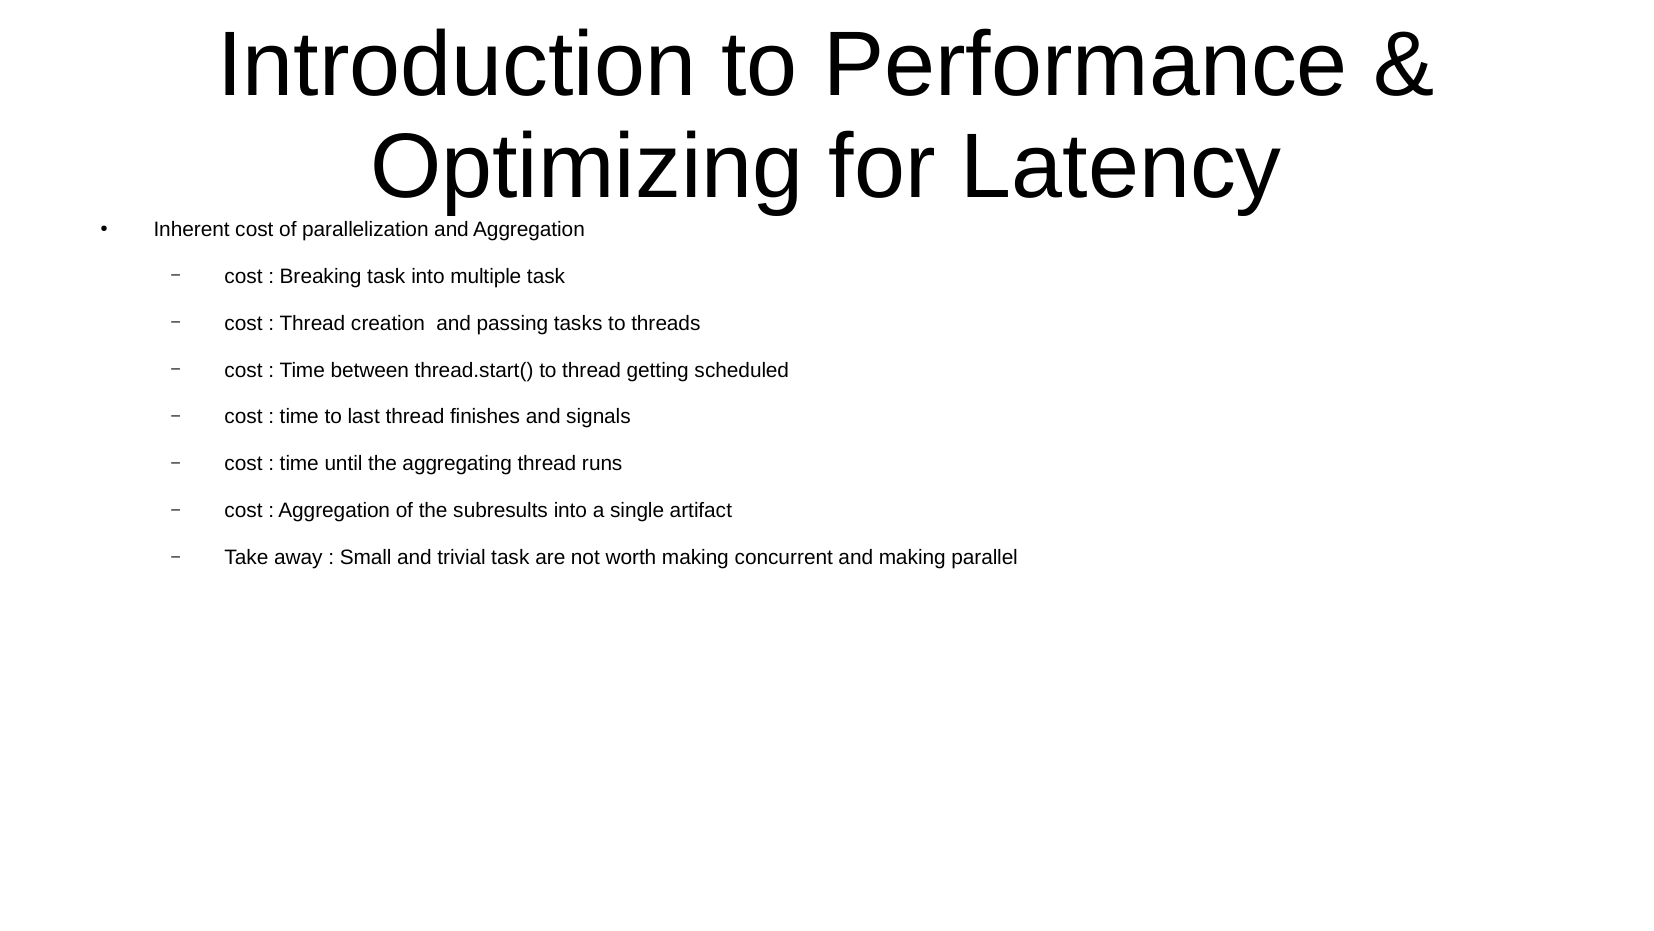

# Introduction to Performance & Optimizing for Latency
Inherent cost of parallelization and Aggregation
cost : Breaking task into multiple task
cost : Thread creation and passing tasks to threads
cost : Time between thread.start() to thread getting scheduled
cost : time to last thread finishes and signals
cost : time until the aggregating thread runs
cost : Aggregation of the subresults into a single artifact
Take away : Small and trivial task are not worth making concurrent and making parallel